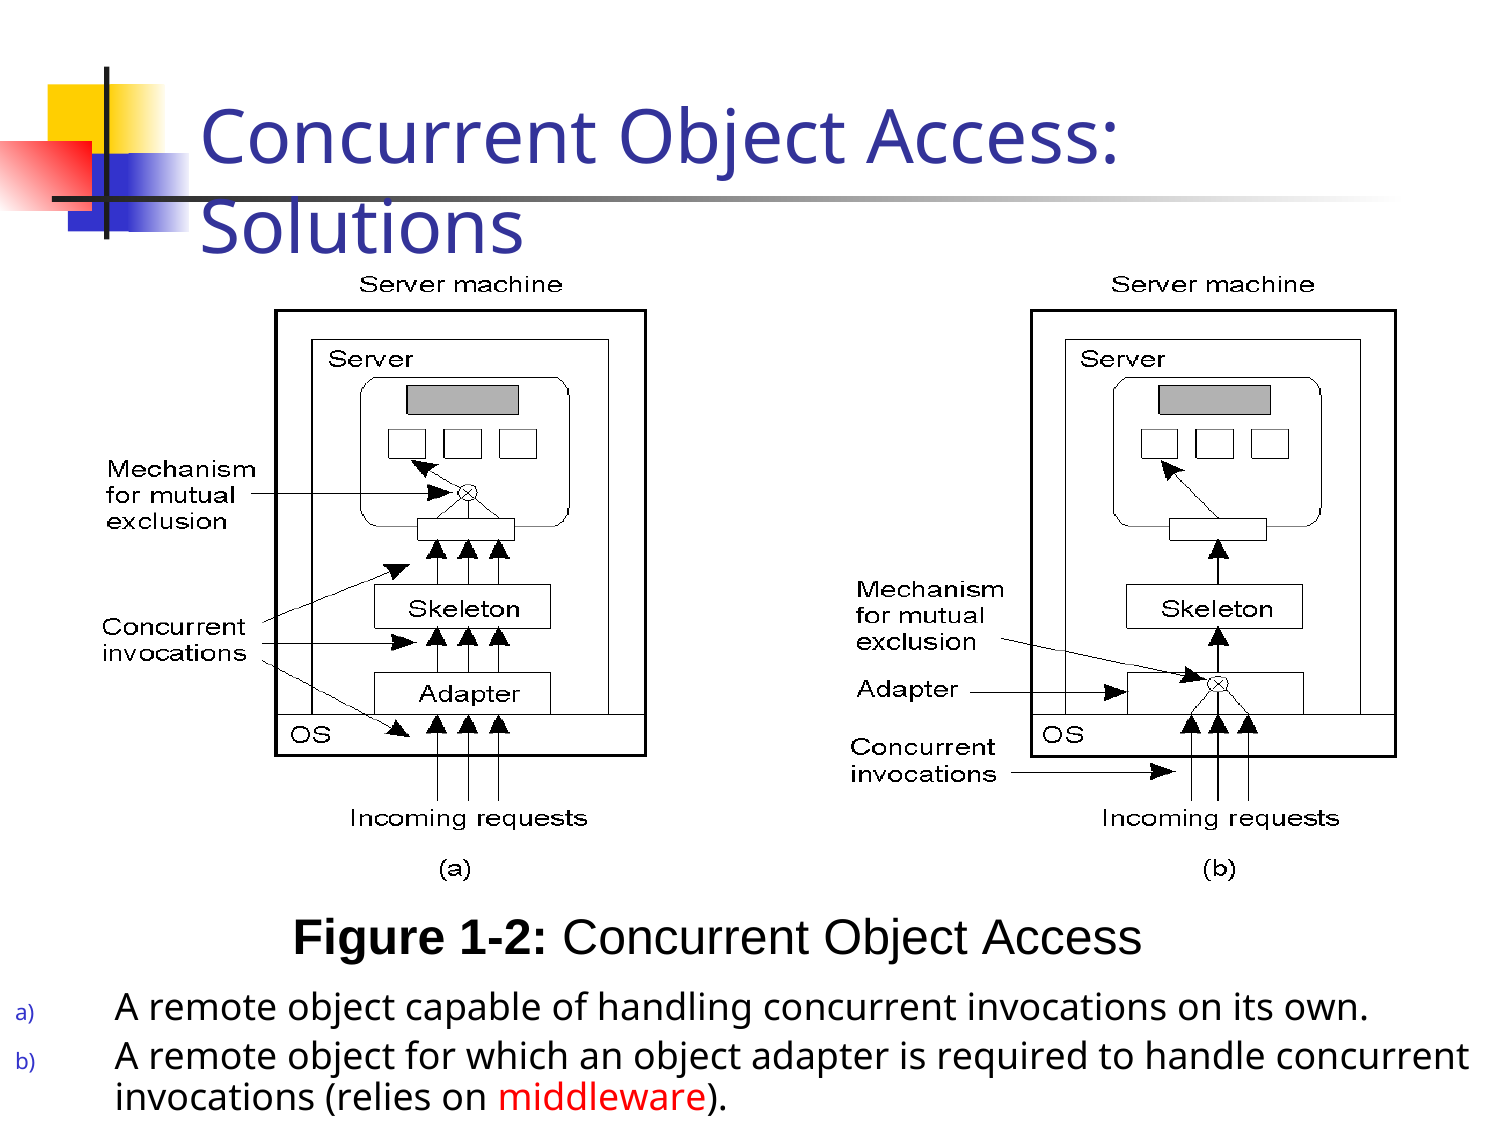

Concurrent Object Access: Solutions
Figure 1-2: Concurrent Object Access
A remote object capable of handling concurrent invocations on its own.
A remote object for which an object adapter is required to handle concurrent invocations (relies on middleware).